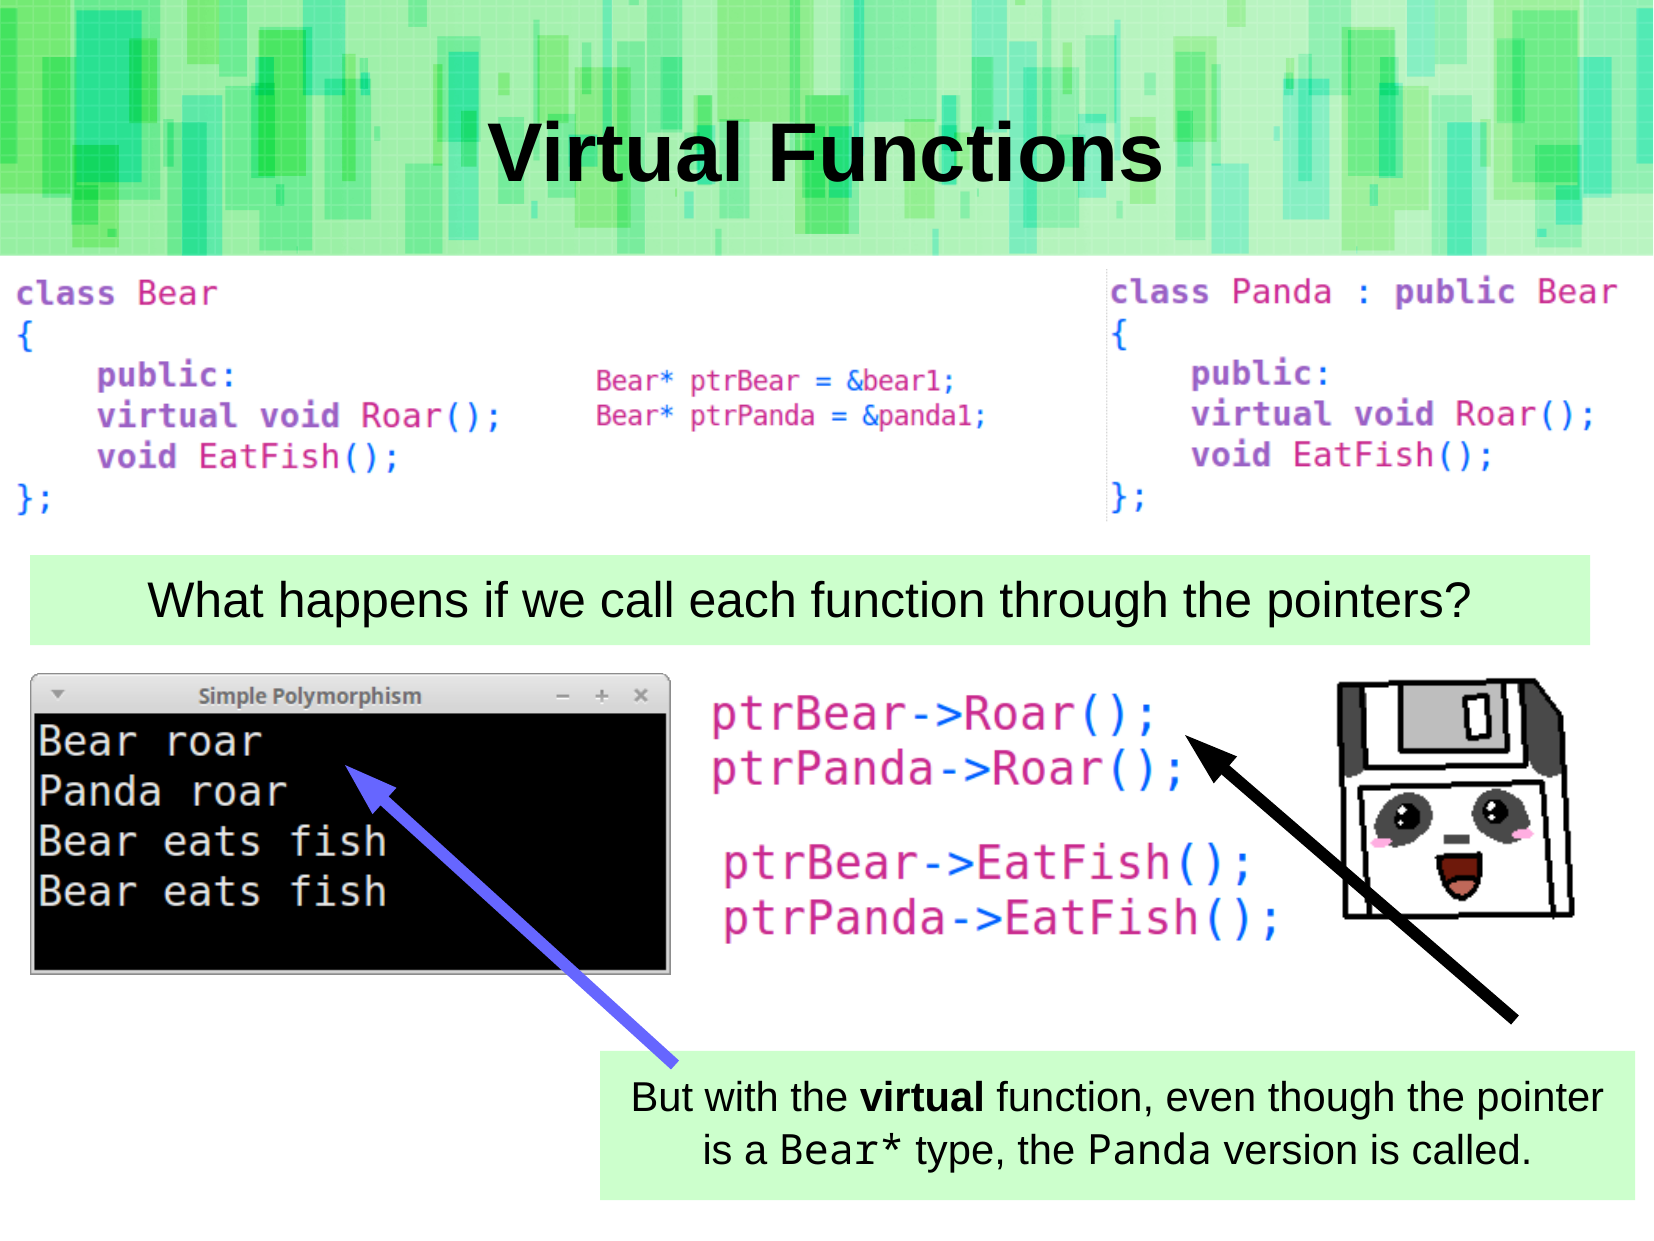

# Virtual Functions
What happens if we call each function through the pointers?
But with the virtual function, even though the pointer is a Bear* type, the Panda version is called.